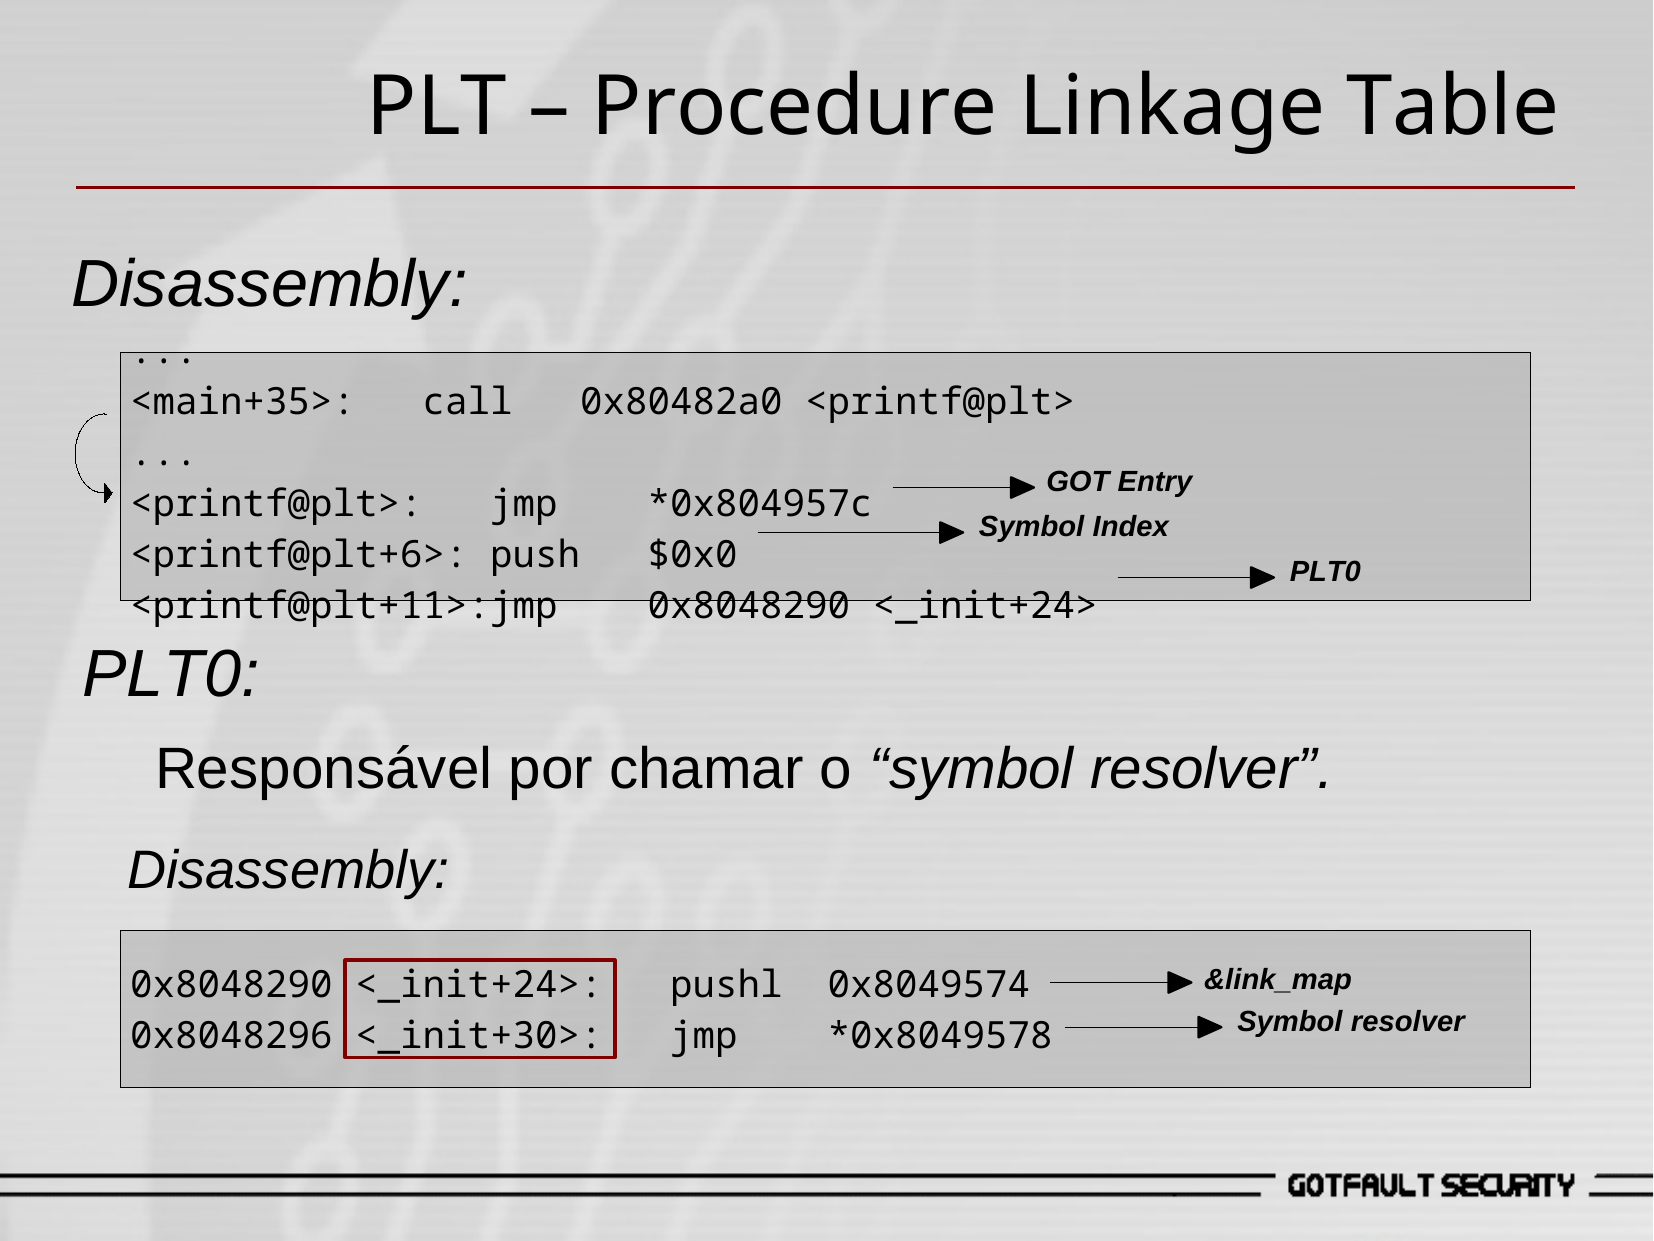

PLT – Procedure Linkage Table
Disassembly:
...
<main+35>: call 0x80482a0 <printf@plt>
...
<printf@plt>: jmp *0x804957c
<printf@plt+6>: push $0x0
<printf@plt+11>:jmp 0x8048290 <_init+24>
GOT Entry
Symbol Index
PLT0
PLT0:
 Responsável por chamar o “symbol resolver”.
Disassembly:
0x8048290 <_init+24>: pushl 0x8049574
0x8048296 <_init+30>: jmp *0x8049578
&link_map
Symbol resolver